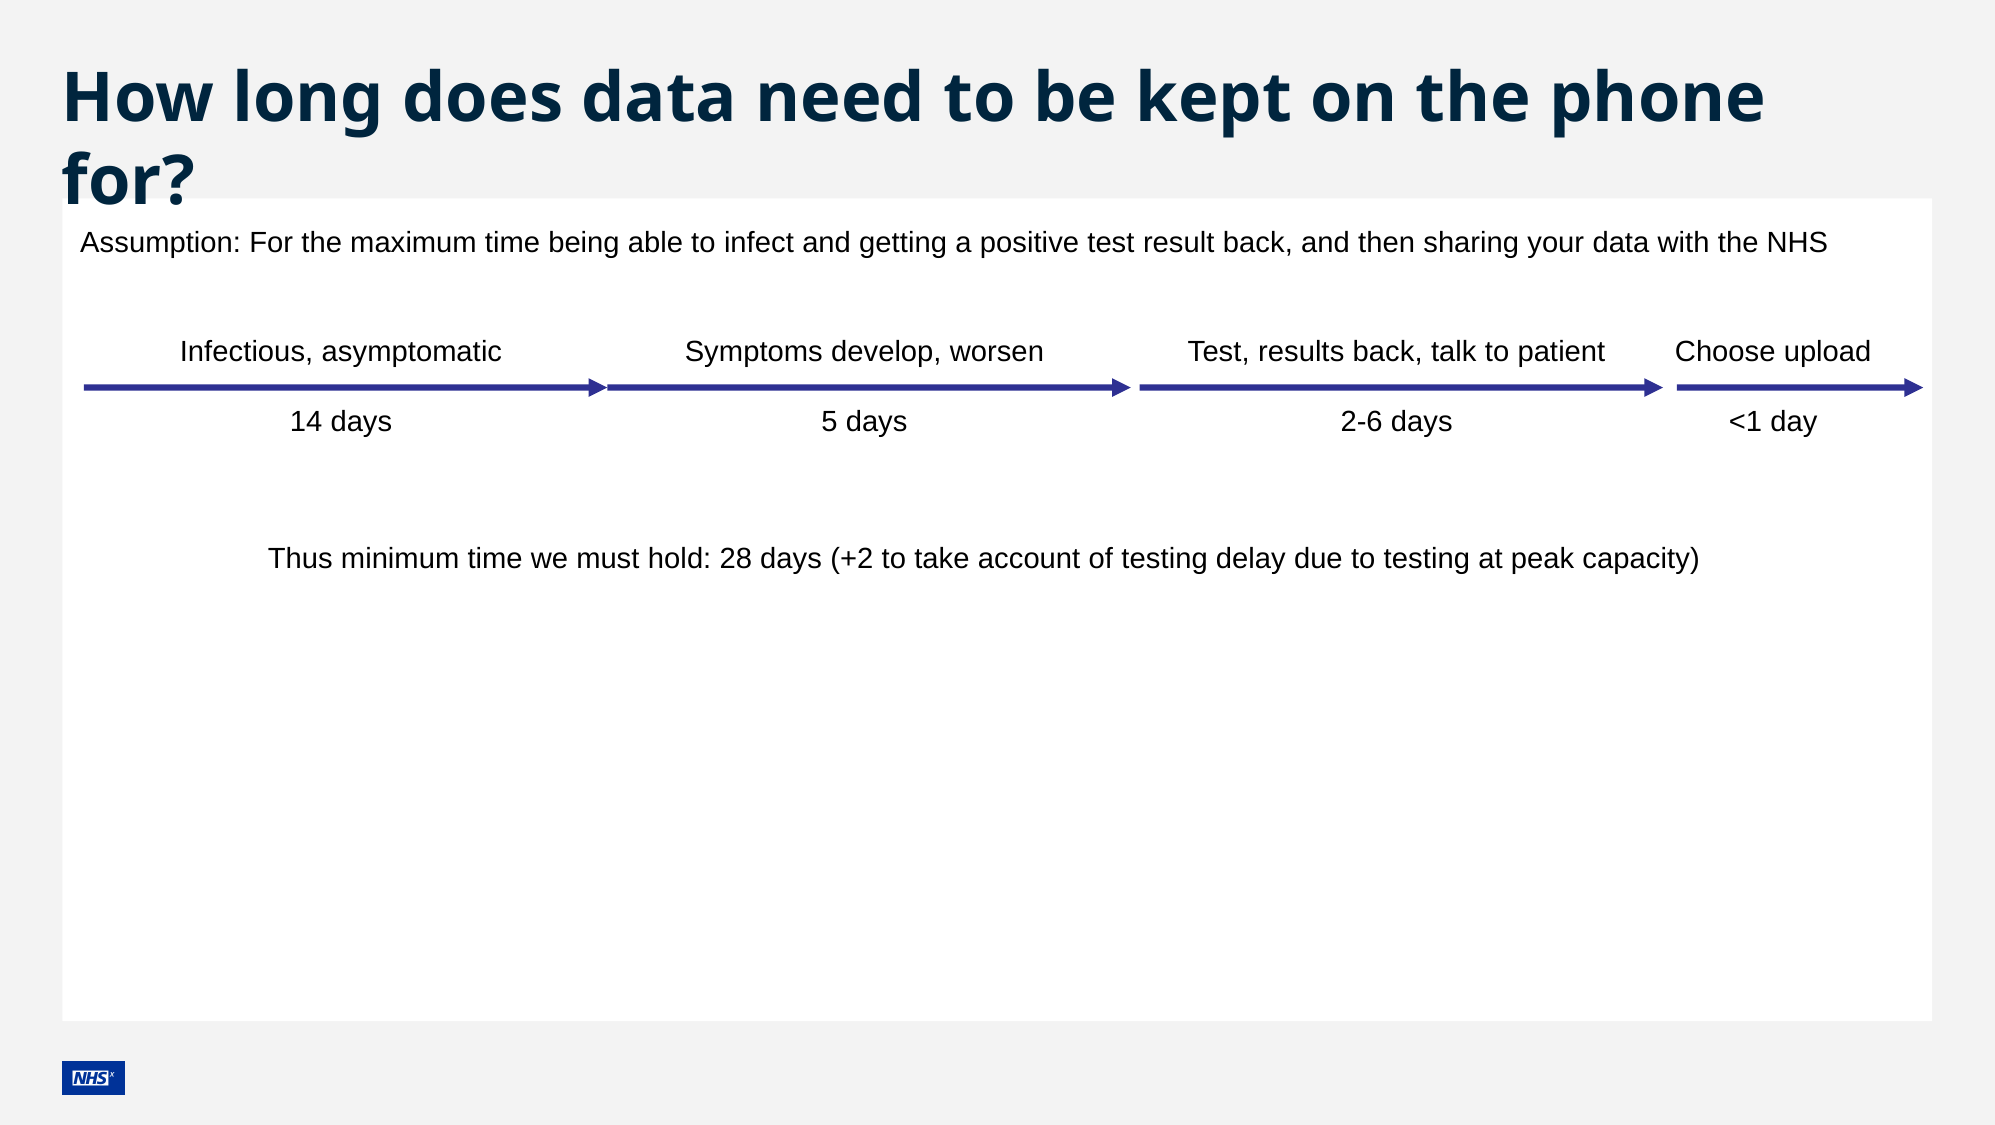

# How long does data need to be kept on the phone for?
Assumption: For the maximum time being able to infect and getting a positive test result back, and then sharing your data with the NHS
Infectious, asymptomatic
14 days
Symptoms develop, worsen
5 days
Test, results back, talk to patient
2-6 days
Choose upload
<1 day
Thus minimum time we must hold: 28 days (+2 to take account of testing delay due to testing at peak capacity)